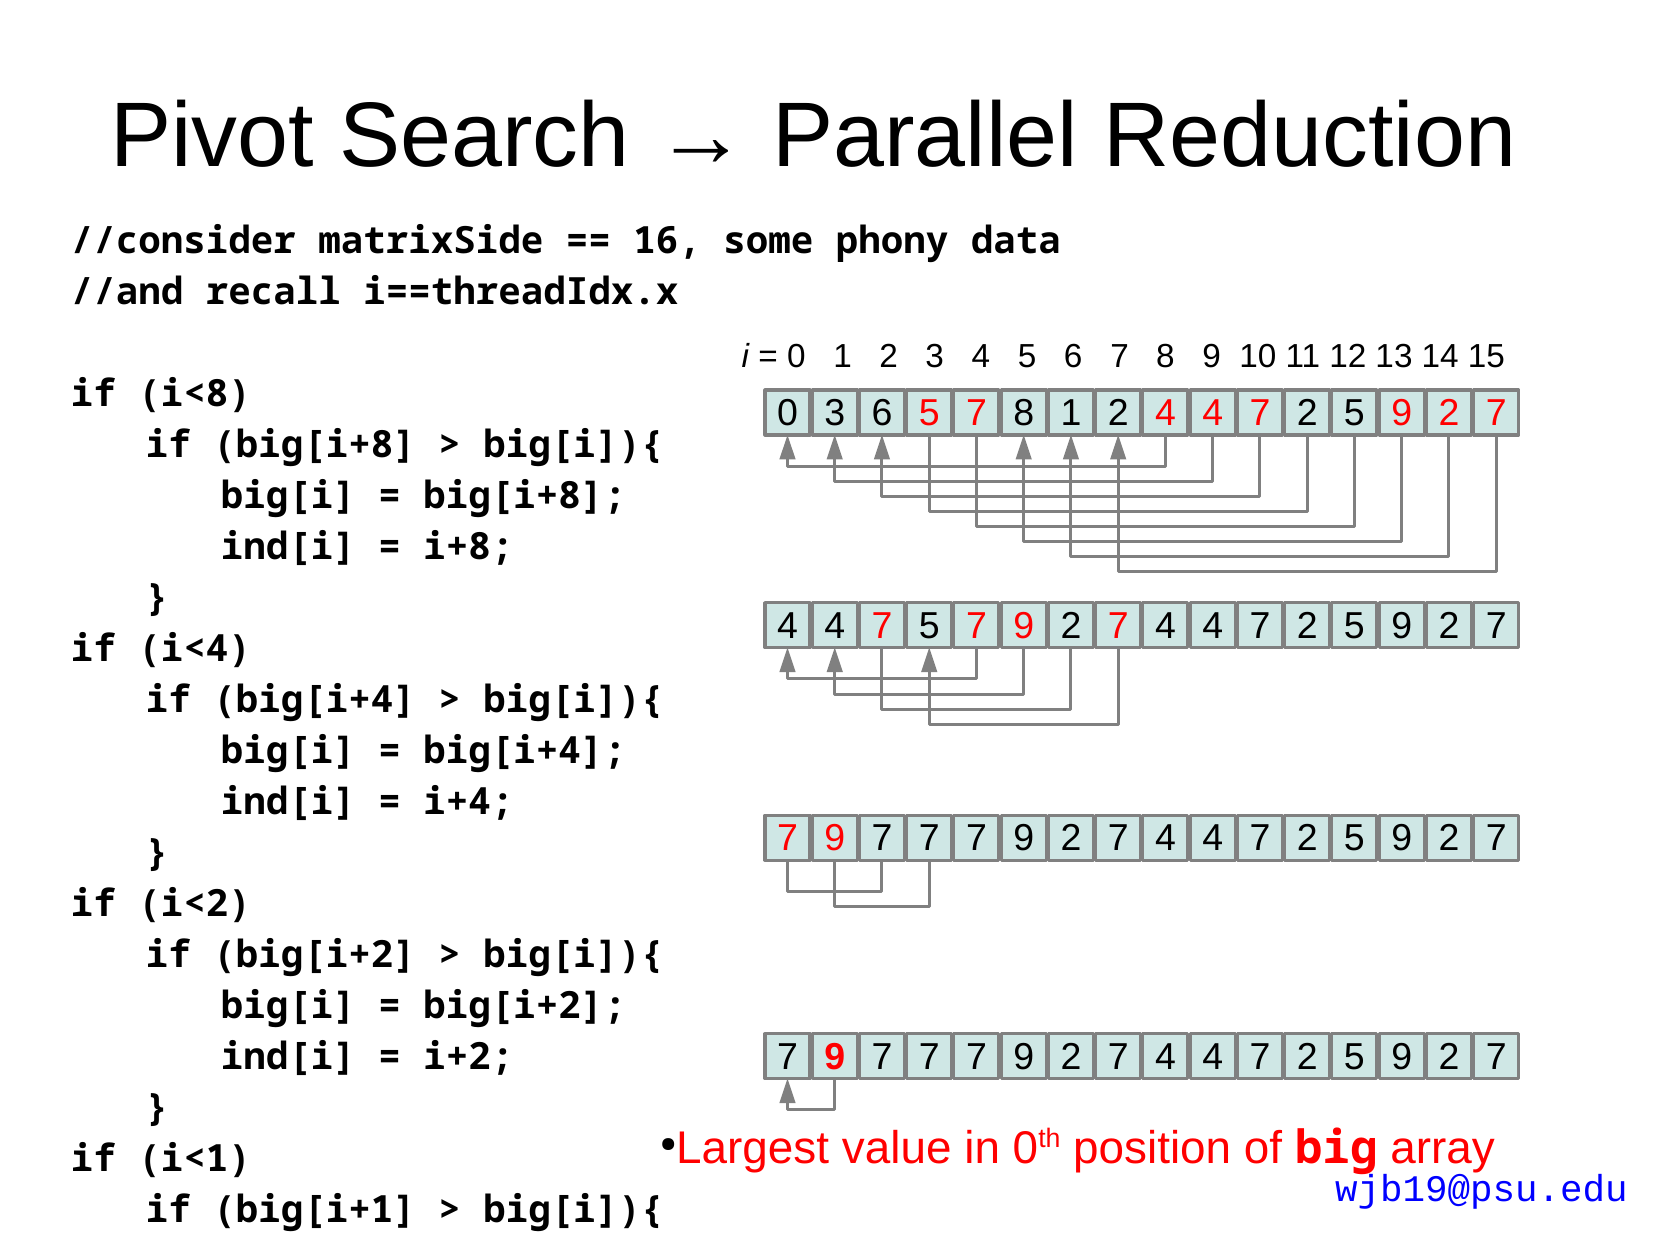

# Pivot Search → Parallel Reduction
//consider matrixSide == 16, some phony data
//and recall i==threadIdx.x
if (i<8)
	if (big[i+8] > big[i]){
		big[i] = big[i+8];
		ind[i] = i+8;
	}
if (i<4)
	if (big[i+4] > big[i]){
		big[i] = big[i+4];
		ind[i] = i+4;
	}
if (i<2)
	if (big[i+2] > big[i]){
		big[i] = big[i+2];
		ind[i] = i+2;
	}
if (i<1)
	if (big[i+1] > big[i]){
		big[i] = big[i+1];
		ind[i] = i+1;
	}
i = 0 1 2 3 4 5 6 7 8 9 10 11 12 13 14 15
0
3
6
5
7
8
1
2
4
4
7
2
5
9
2
7
4
4
7
5
7
9
2
7
4
4
7
2
5
9
2
7
7
9
7
7
7
9
2
7
4
4
7
2
5
9
2
7
7
9
7
7
7
9
2
7
4
4
7
2
5
9
2
7
Largest value in 0th position of big array
wjb19@psu.edu